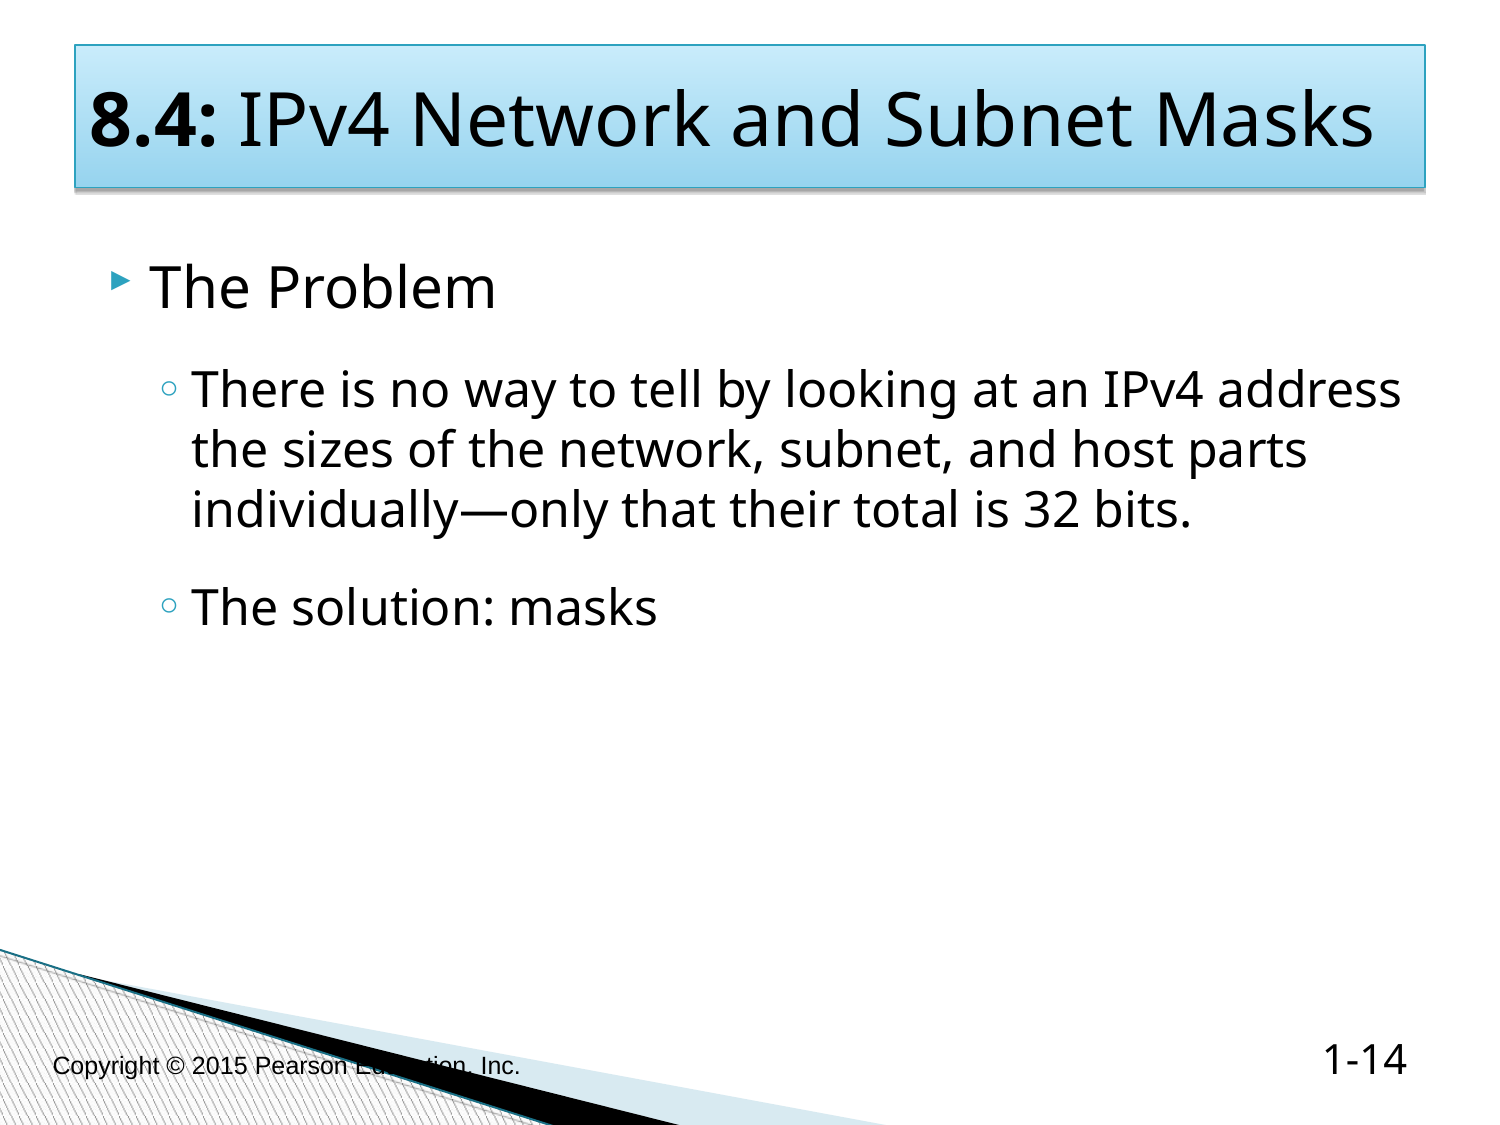

8.4: IPv4 Network and Subnet Masks
# The Problem
There is no way to tell by looking at an IPv4 address the sizes of the network, subnet, and host parts individually—only that their total is 32 bits.
The solution: masks
Copyright © 2015 Pearson Education, Inc.